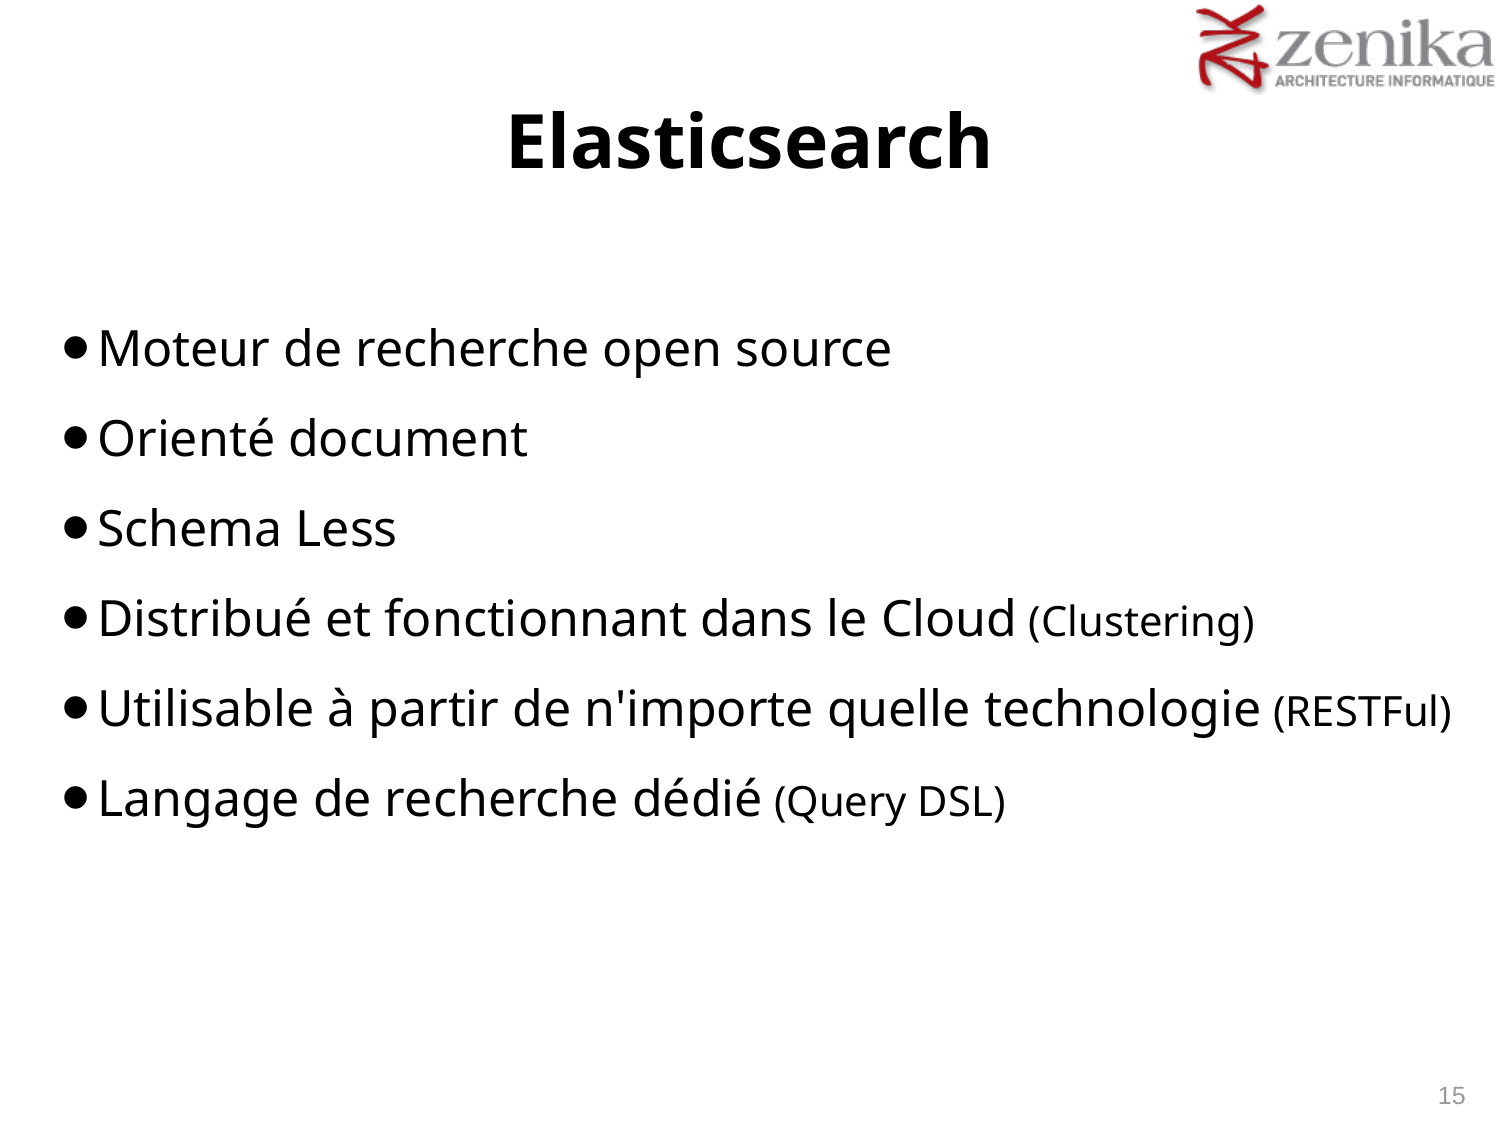

Elasticsearch
Moteur de recherche open source
Orienté document
Schema Less
Distribué et fonctionnant dans le Cloud (Clustering)
Utilisable à partir de n'importe quelle technologie (RESTFul)
Langage de recherche dédié (Query DSL)